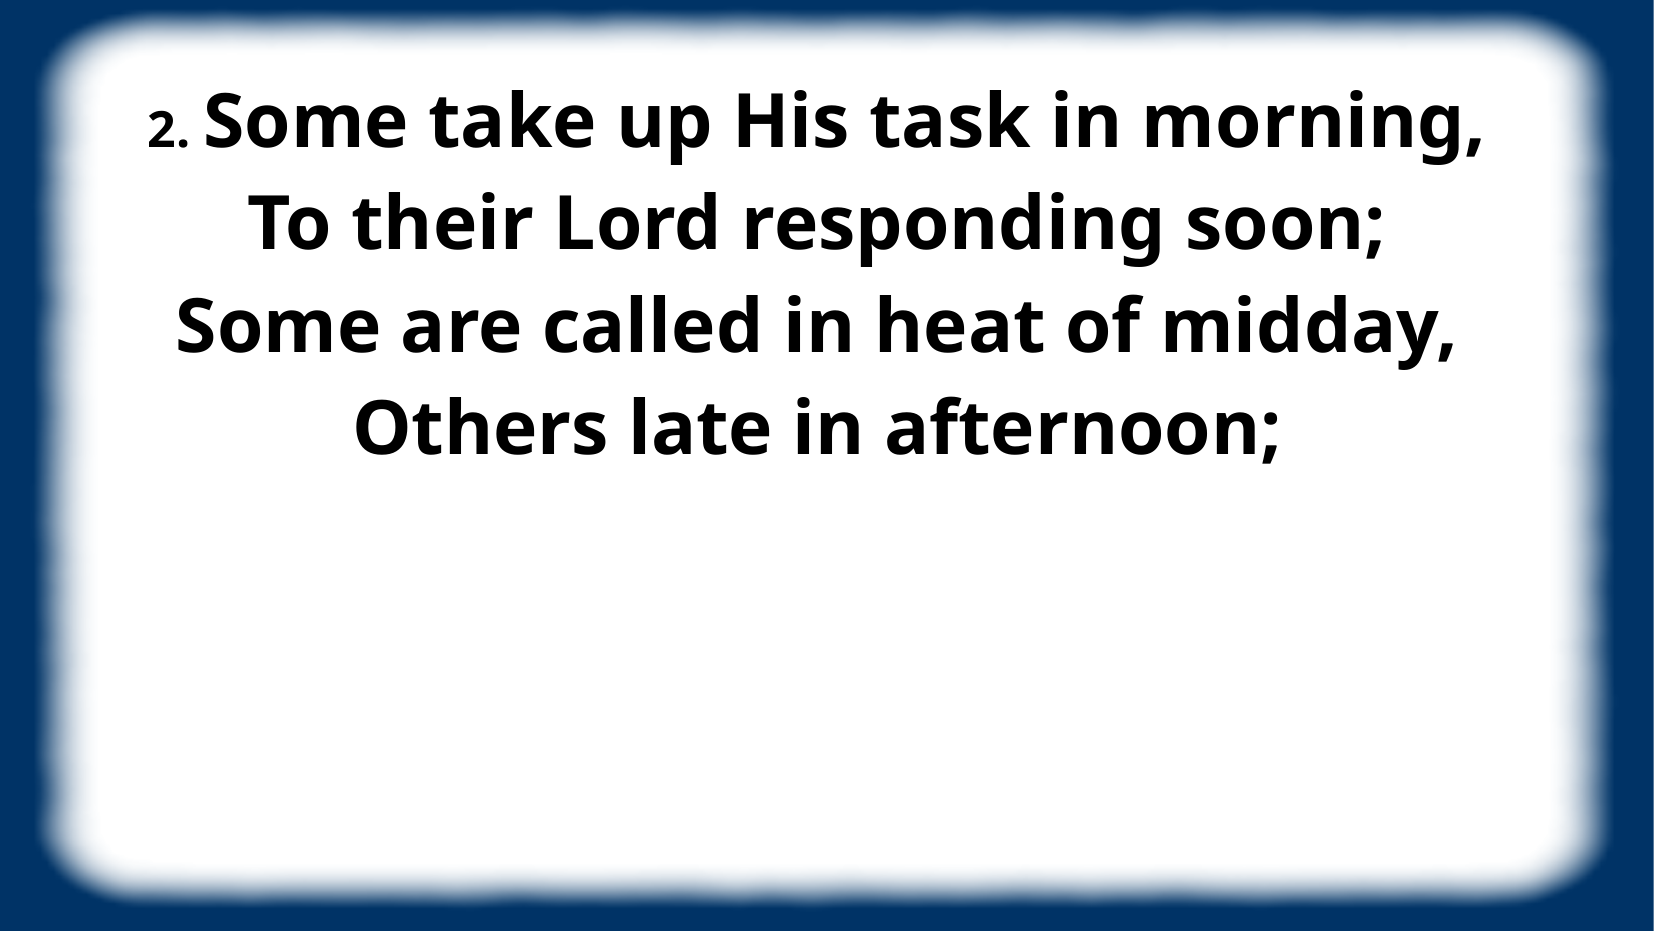

2. Some take up His task in morning,
To their Lord responding soon;
Some are called in heat of midday,
Others late in afternoon;